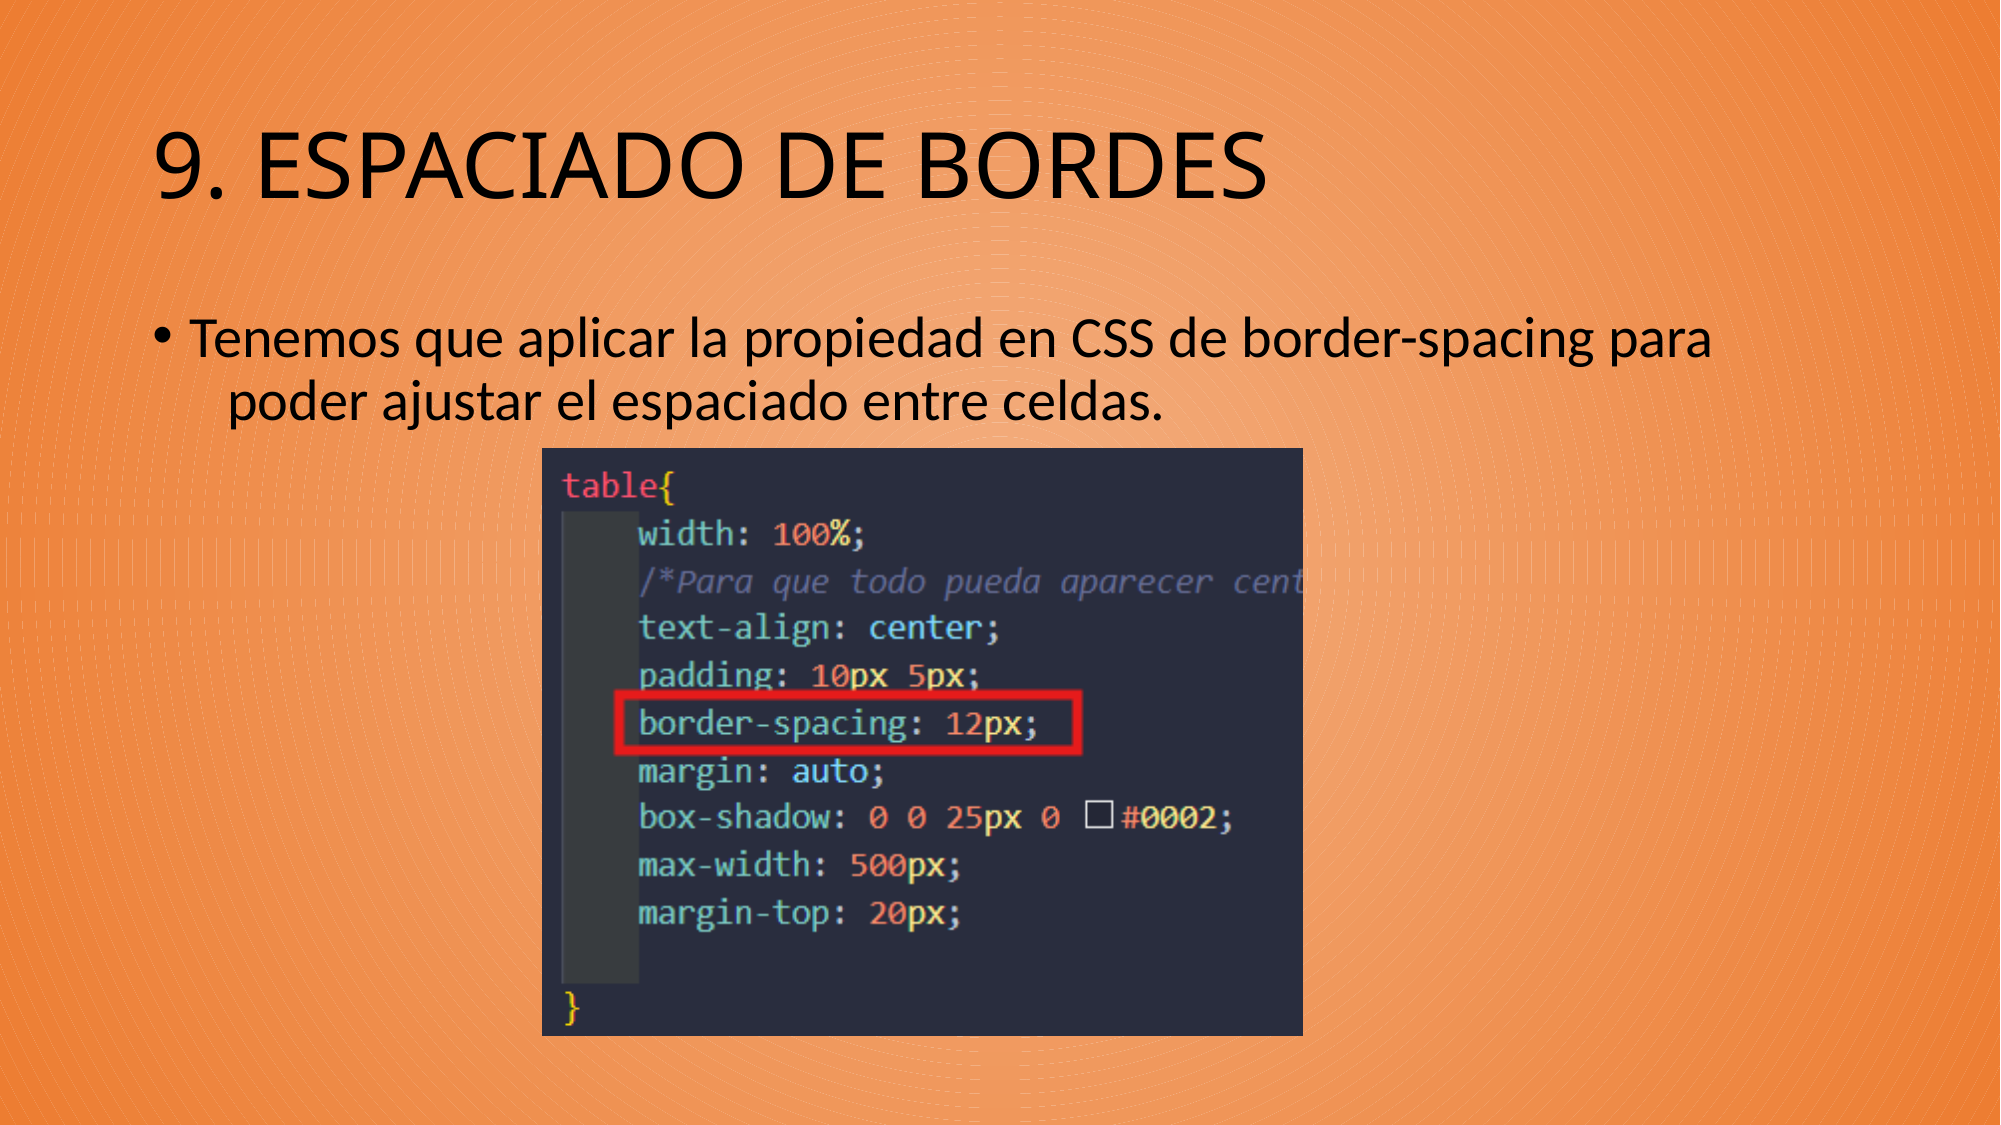

# 9. ESPACIADO DE BORDES
Tenemos que aplicar la propiedad en CSS de border-spacing para poder ajustar el espaciado entre celdas.